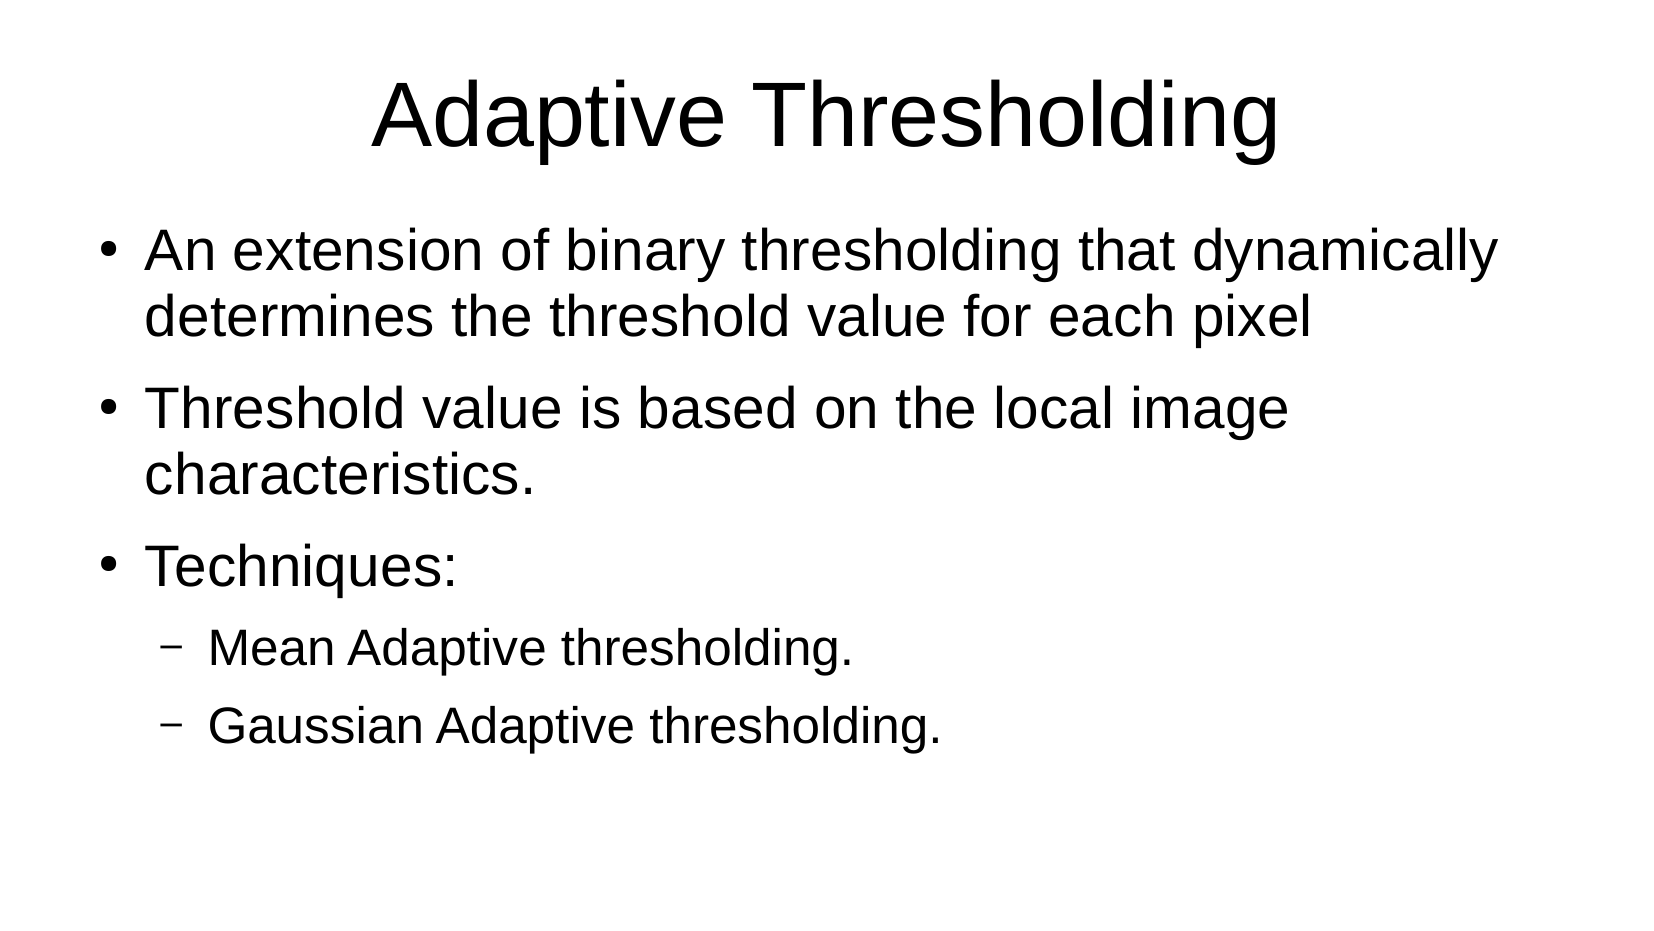

# Adaptive Thresholding
An extension of binary thresholding that dynamically determines the threshold value for each pixel
Threshold value is based on the local image characteristics.
Techniques:
Mean Adaptive thresholding.
Gaussian Adaptive thresholding.